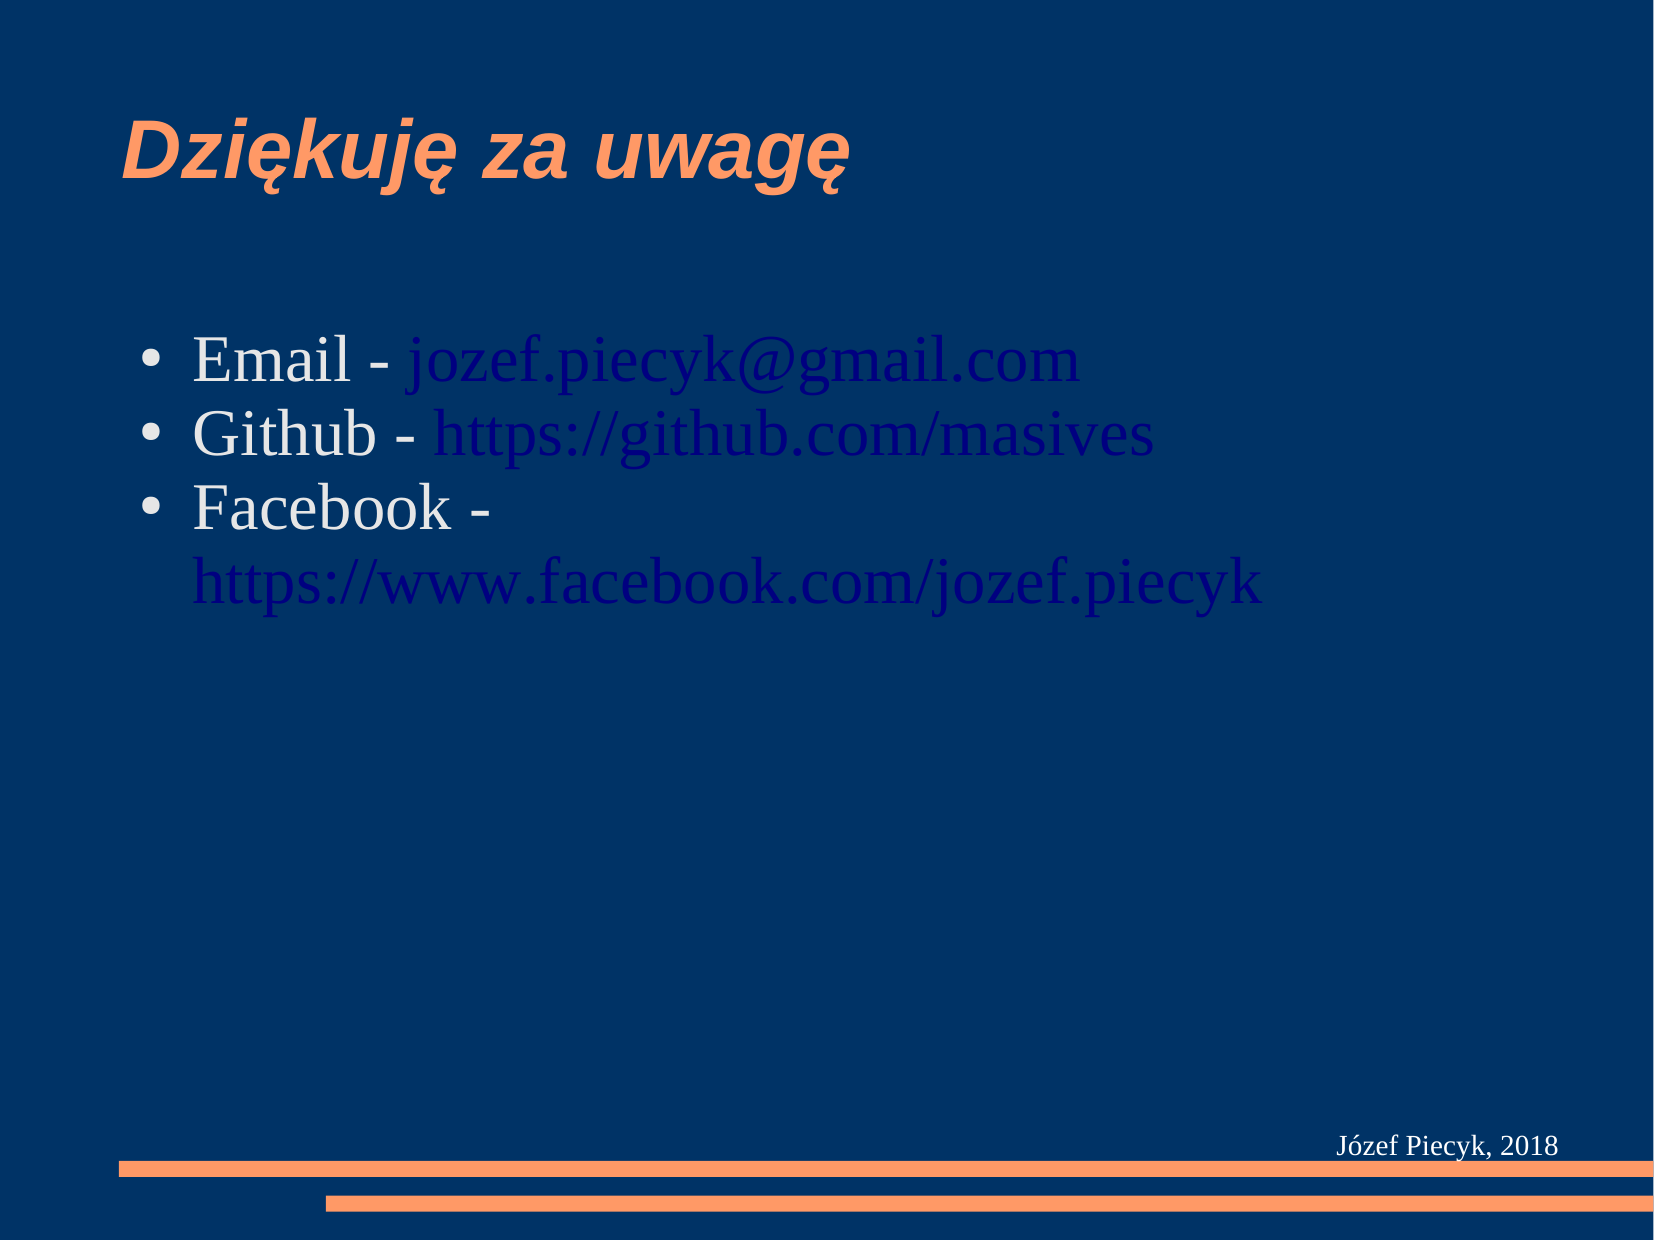

# Dziękuję za uwagę
Email - jozef.piecyk@gmail.com
Github - https://github.com/masives
Facebook - https://www.facebook.com/jozef.piecyk